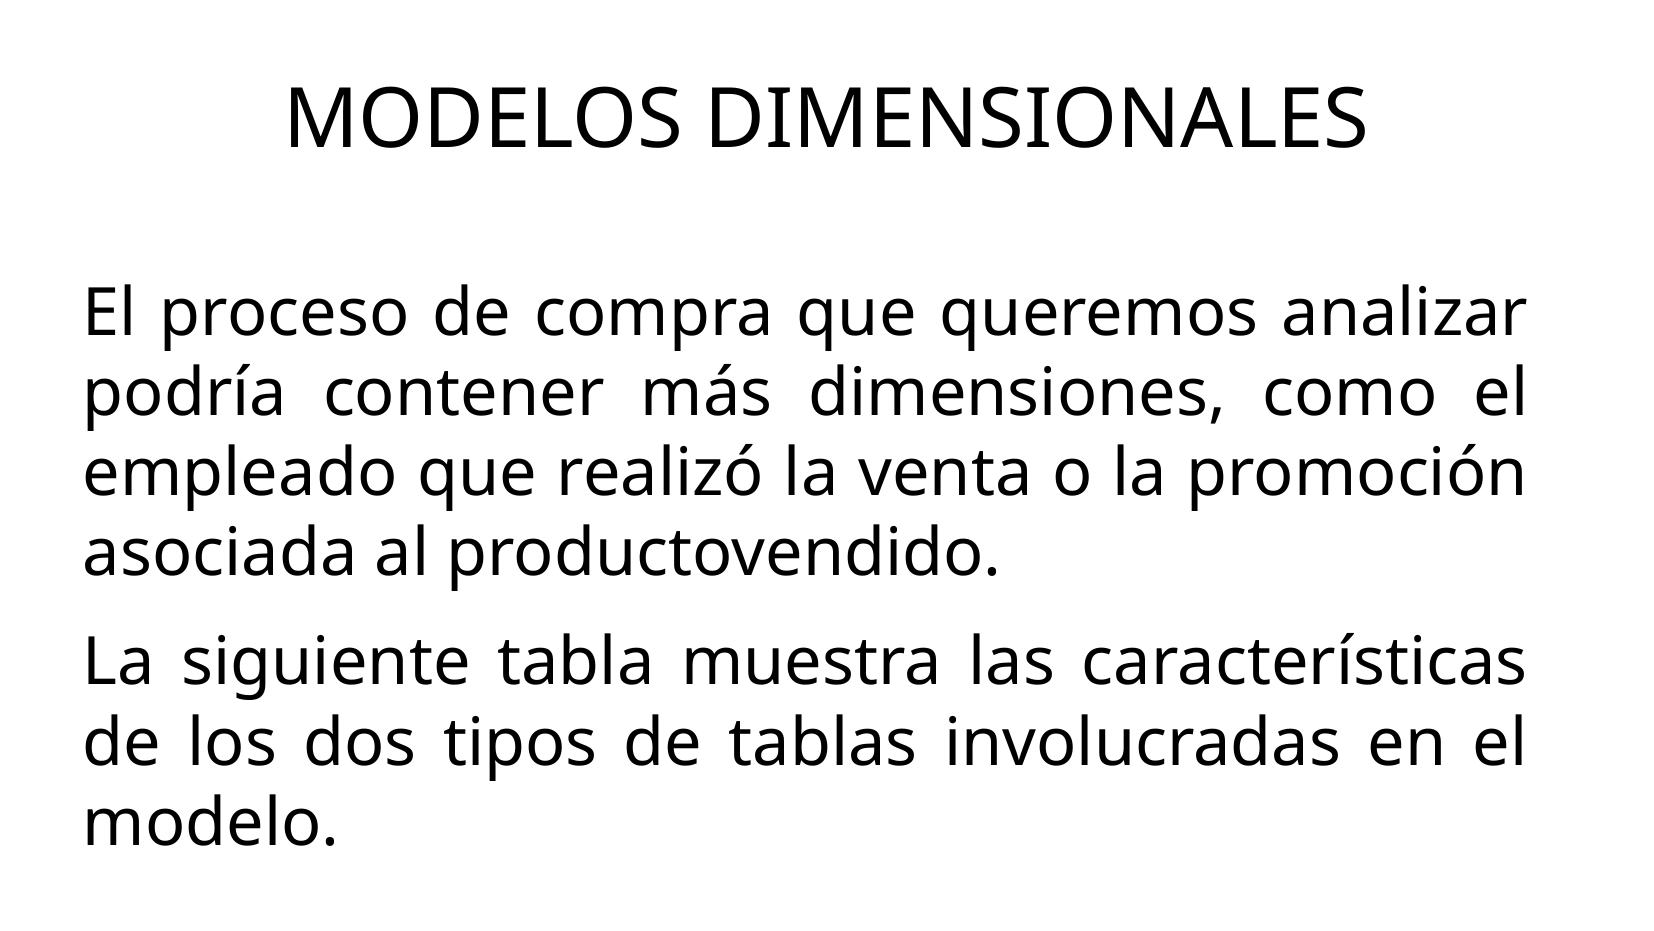

# MODELOS DIMENSIONALES
El proceso de compra que queremos analizar podría contener más dimensiones, como el empleado que realizó la venta o la promoción asociada al productovendido.
La siguiente tabla muestra las características de los dos tipos de tablas involucradas en el modelo.